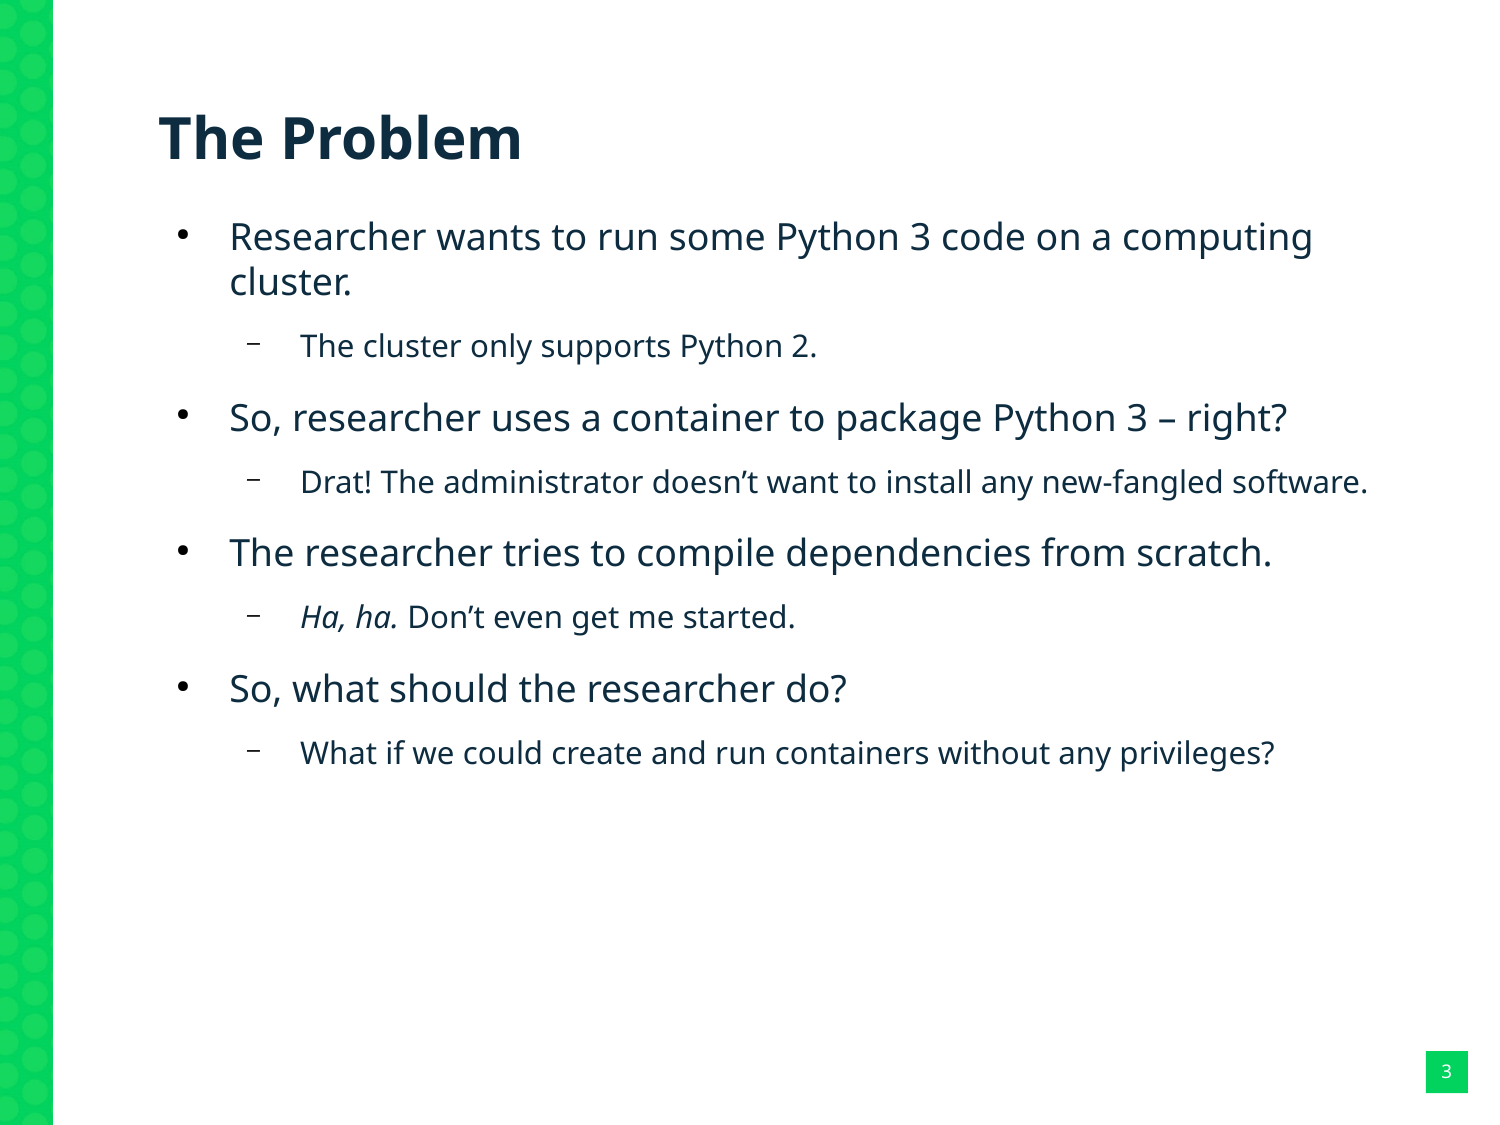

# The Problem
Researcher wants to run some Python 3 code on a computing cluster.
The cluster only supports Python 2.
So, researcher uses a container to package Python 3 – right?
Drat! The administrator doesn’t want to install any new-fangled software.
The researcher tries to compile dependencies from scratch.
Ha, ha. Don’t even get me started.
So, what should the researcher do?
What if we could create and run containers without any privileges?